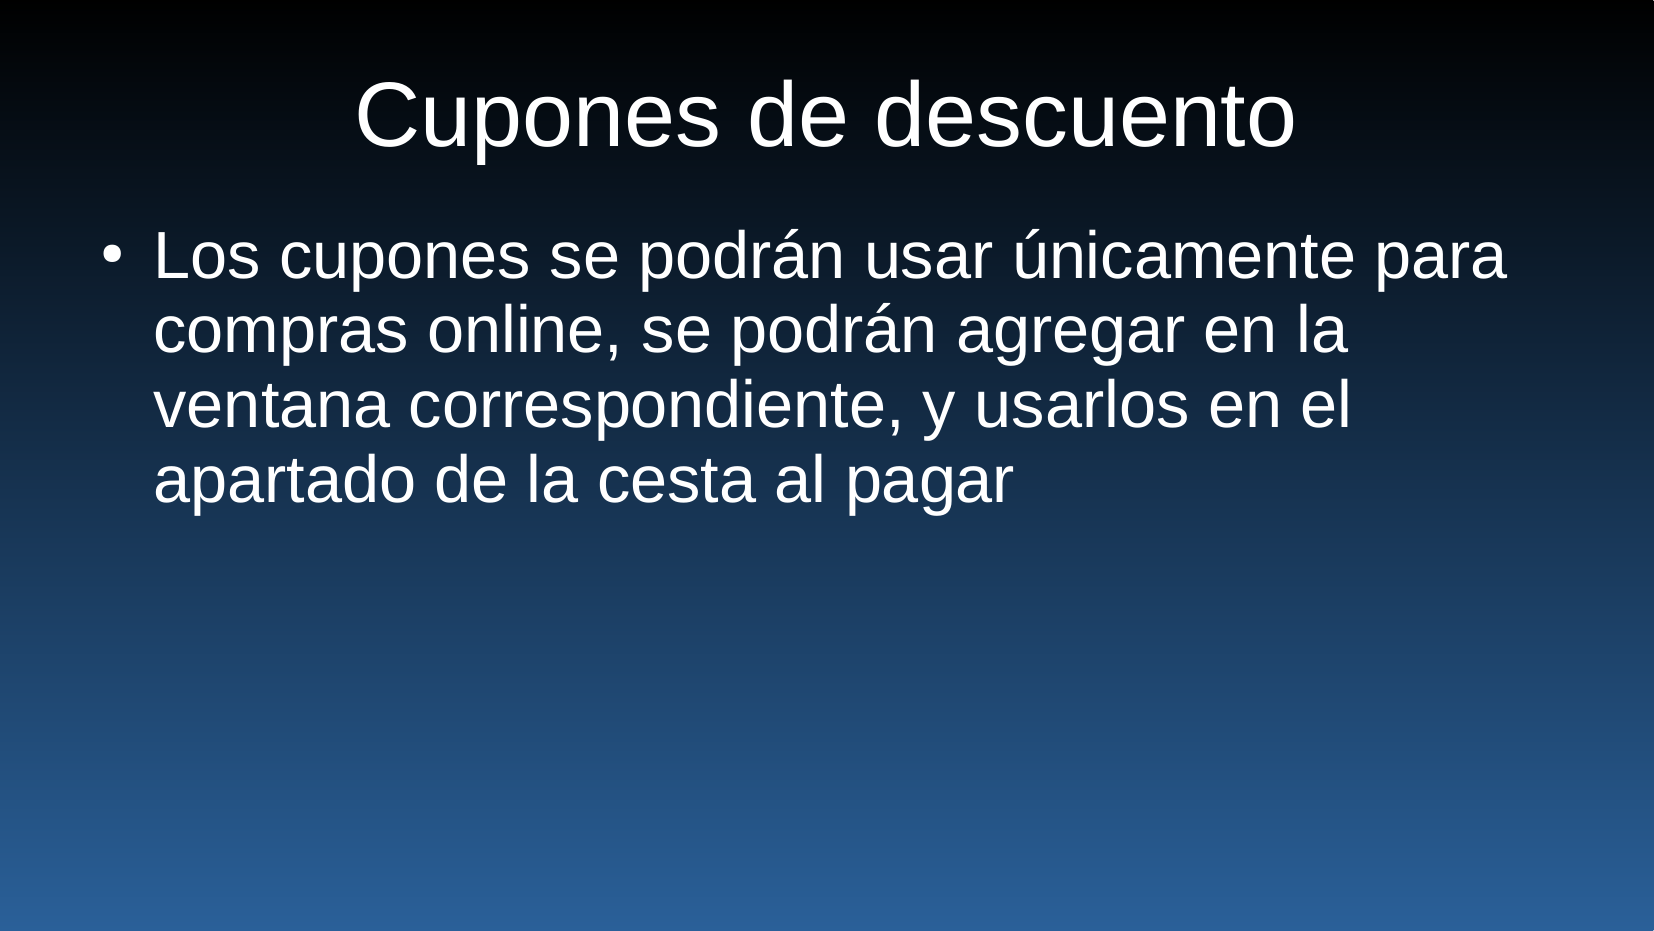

# Cupones de descuento
Los cupones se podrán usar únicamente para compras online, se podrán agregar en la ventana correspondiente, y usarlos en el apartado de la cesta al pagar